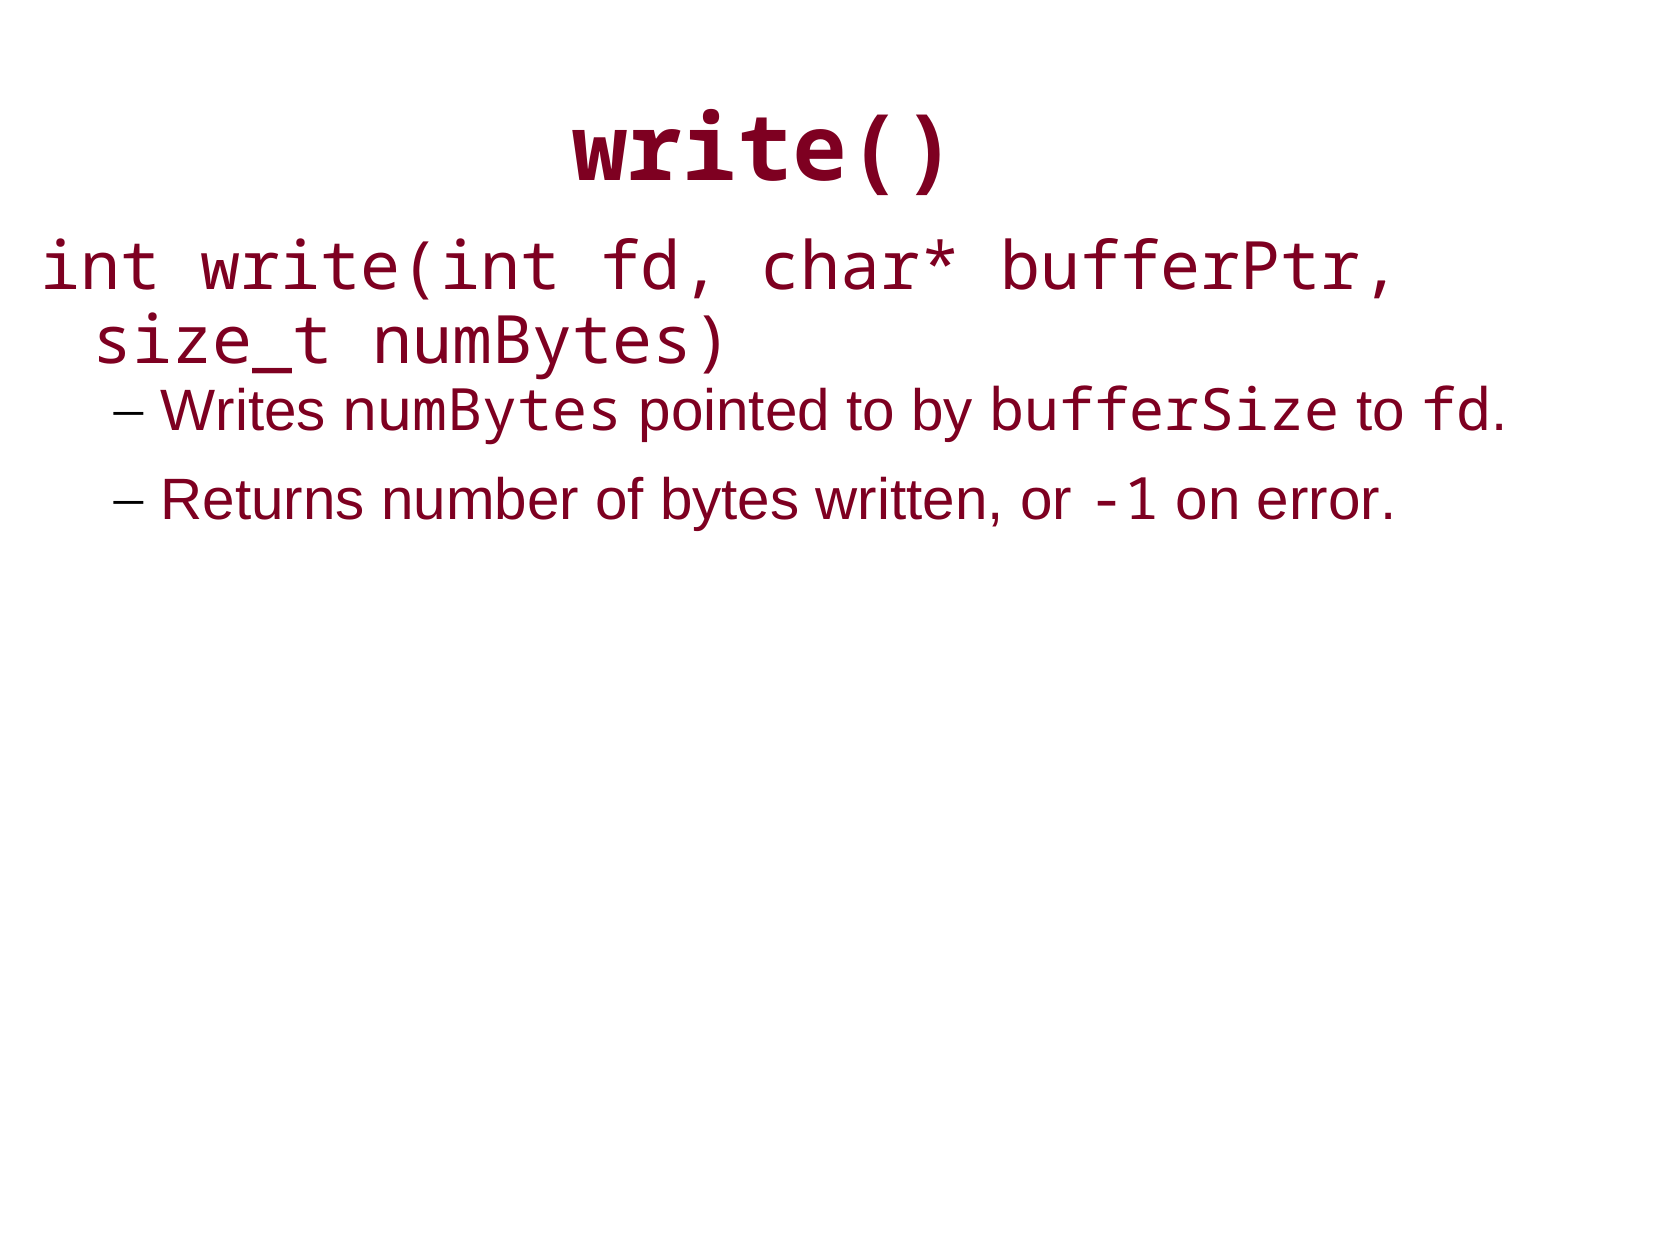

# write()
int write(int fd, char* bufferPtr, size_t numBytes)
Writes numBytes pointed to by bufferSize to fd.
Returns number of bytes written, or -1 on error.